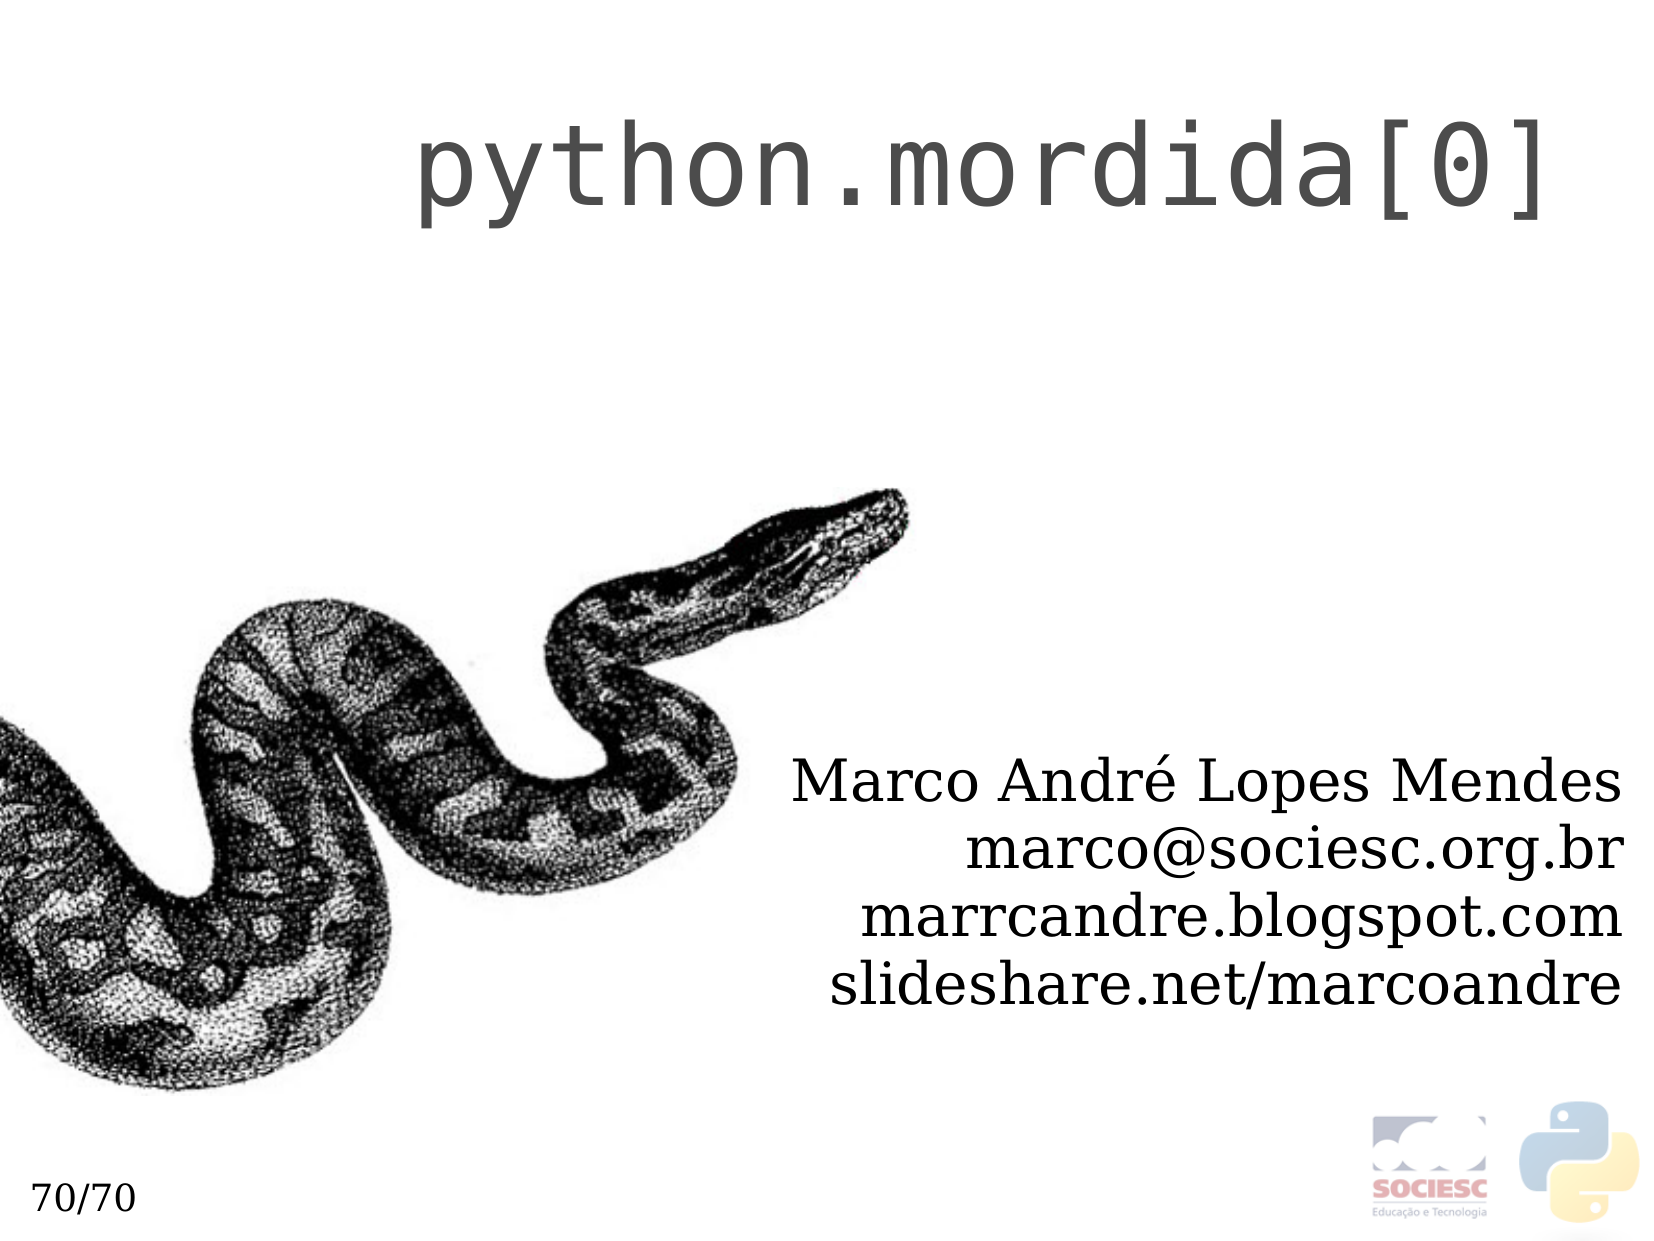

# python.mordida[0]
Marco André Lopes Mendes
marco@sociesc.org.br
marrcandre.blogspot.com
slideshare.net/marcoandre